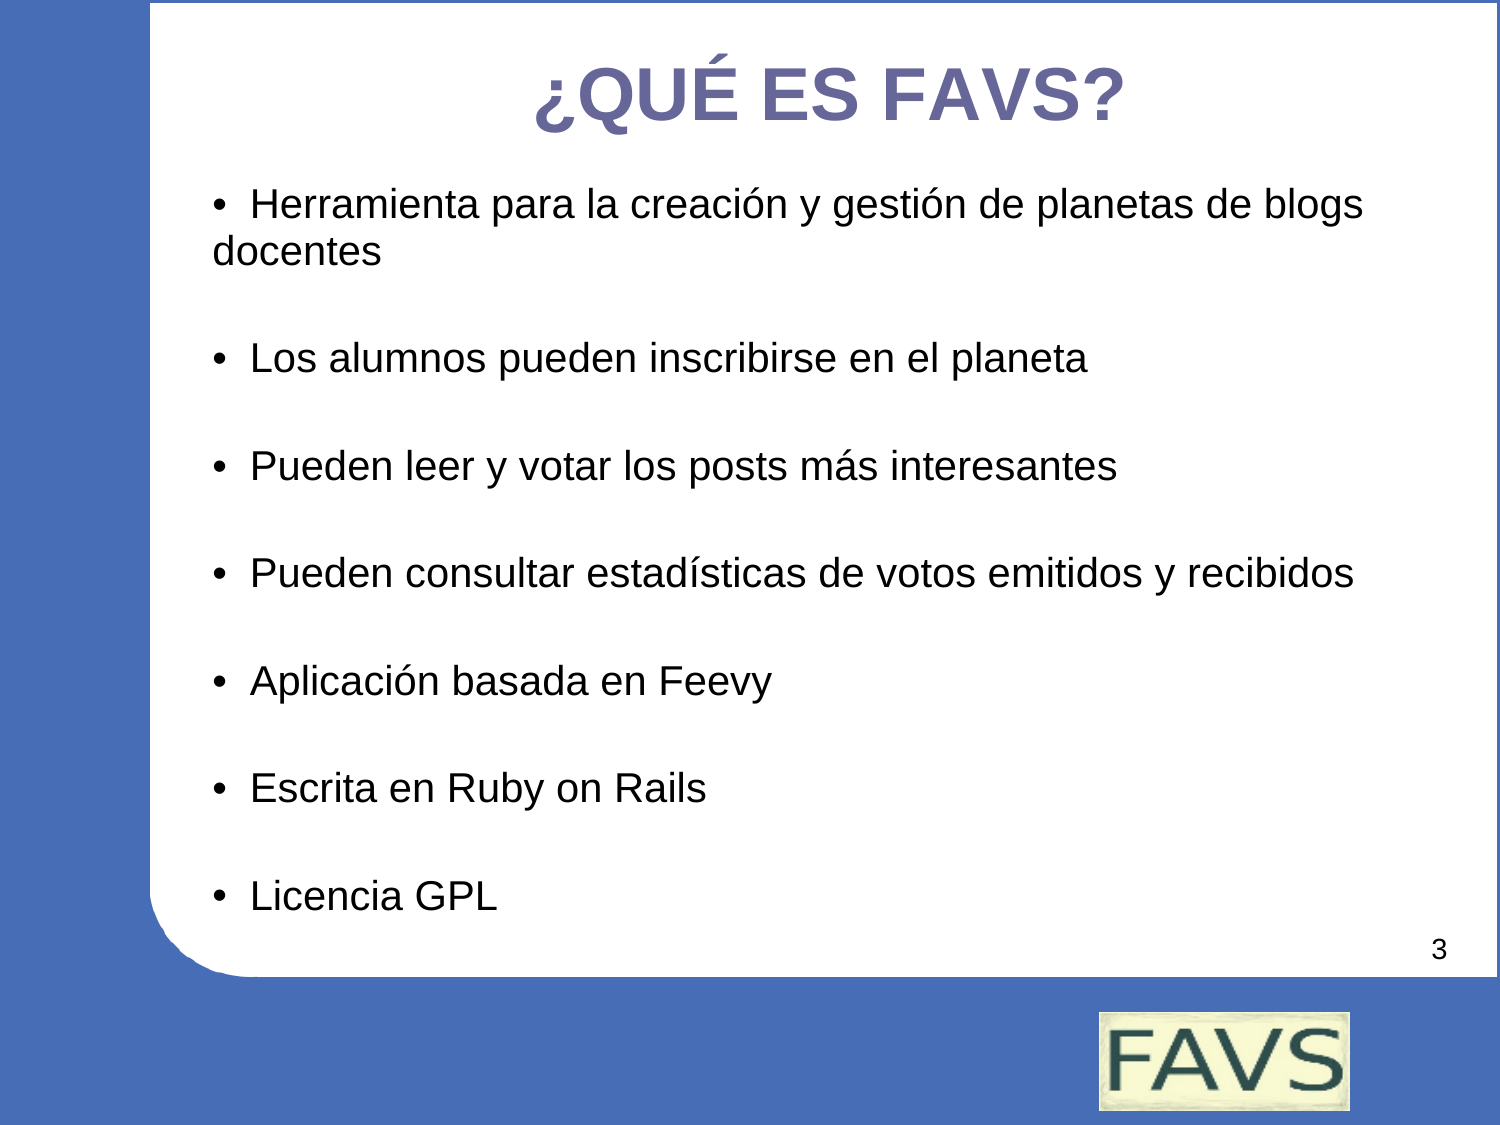

# ¿QUÉ ES FAVS?
 Herramienta para la creación y gestión de planetas de blogs docentes
 Los alumnos pueden inscribirse en el planeta
 Pueden leer y votar los posts más interesantes
 Pueden consultar estadísticas de votos emitidos y recibidos
 Aplicación basada en Feevy
 Escrita en Ruby on Rails
 Licencia GPL
3